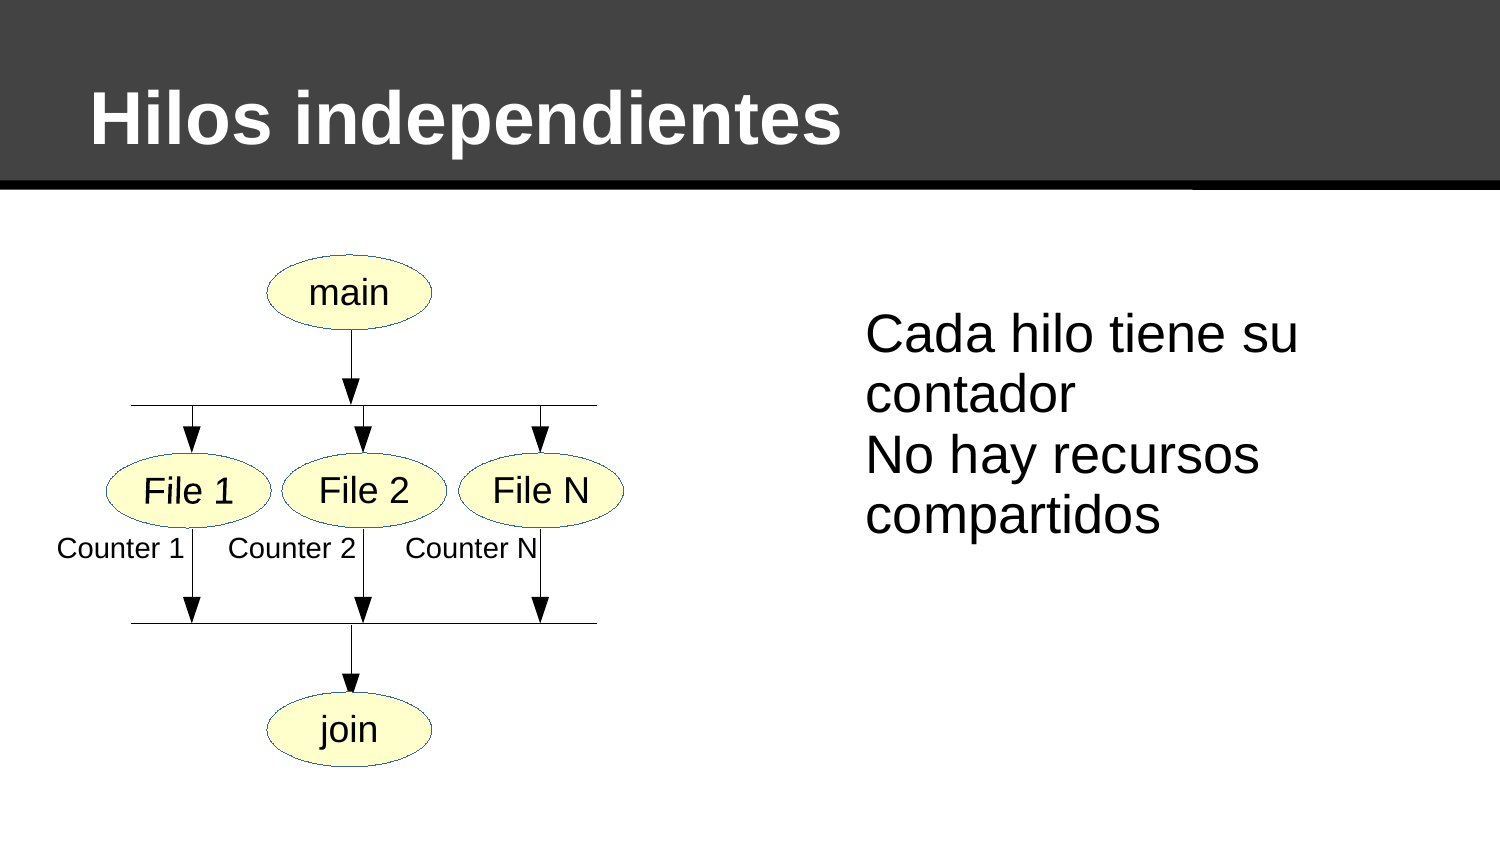

Hilos independientes
main
Cada hilo tiene su contador
No hay recursos compartidos
File 2
File N
File 1
Counter 1
Counter 2
Counter N
join